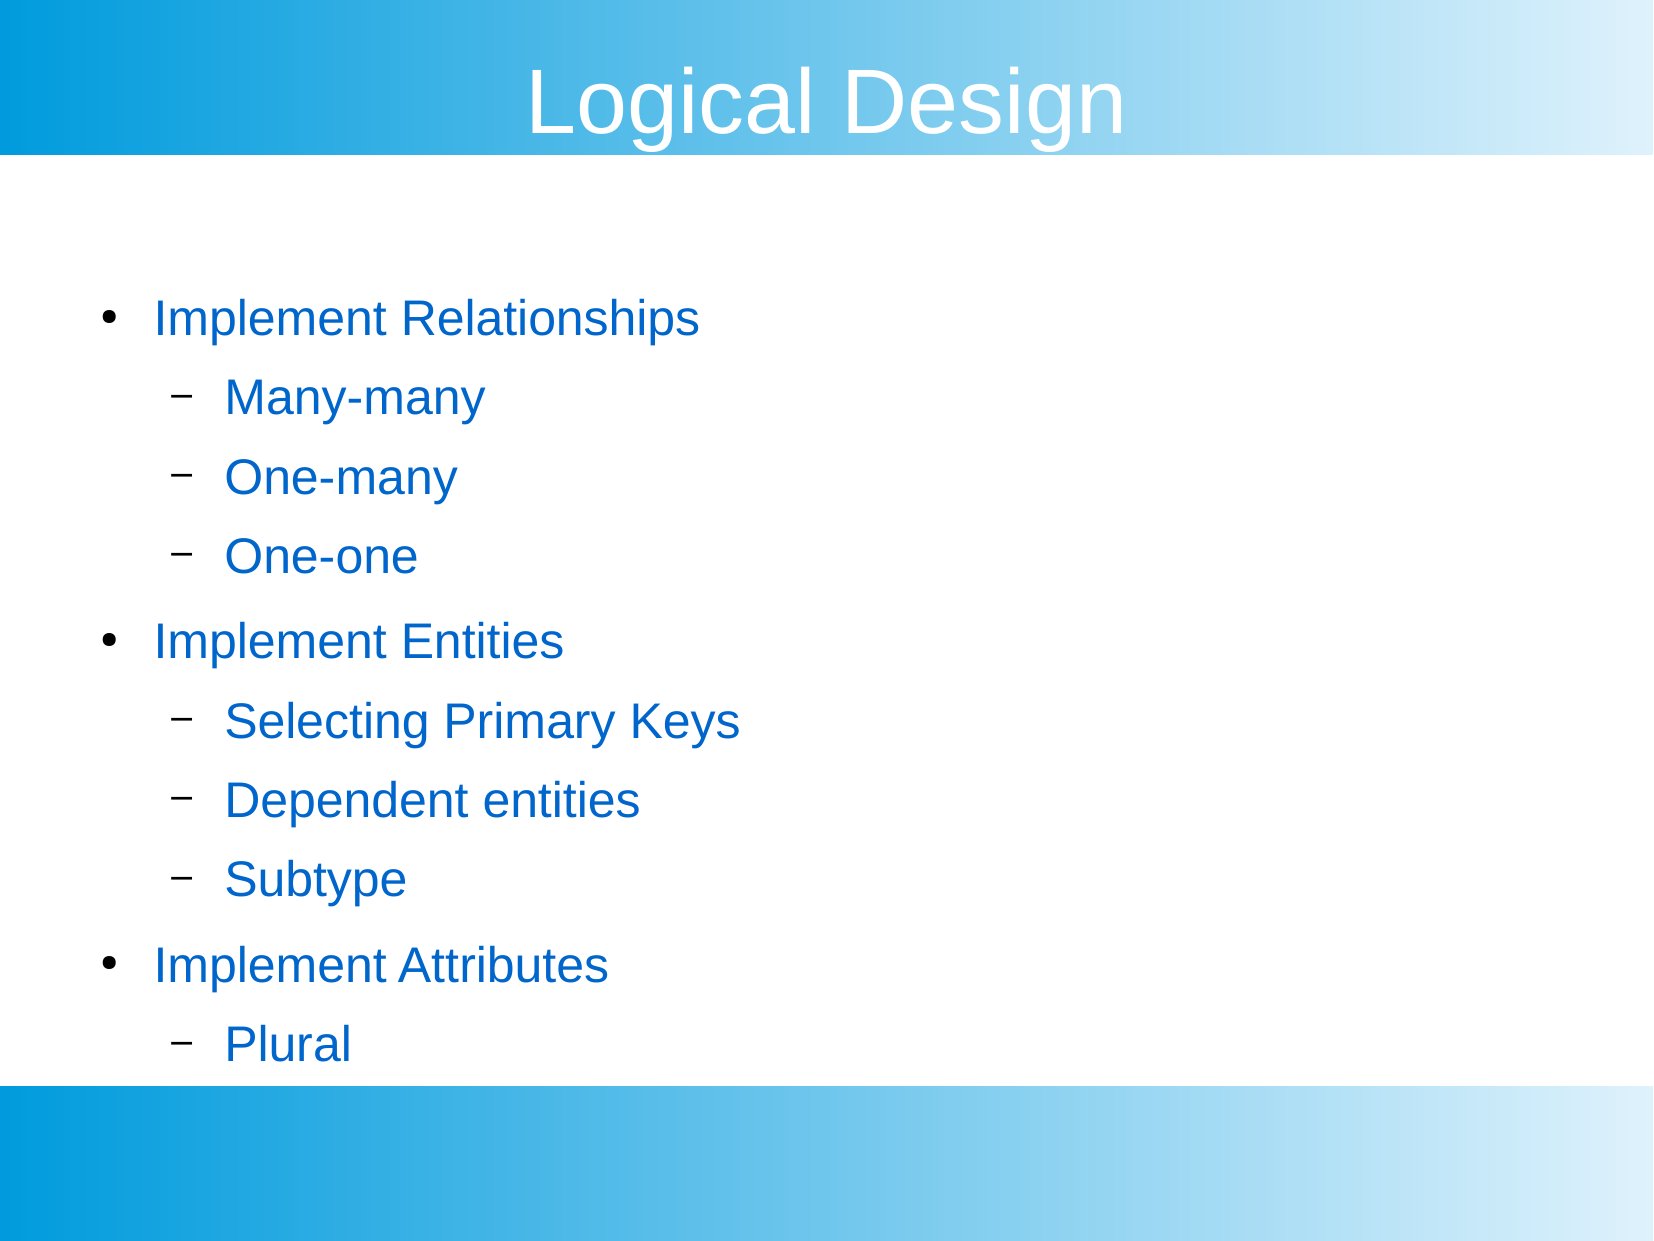

# Logical Design
Implement Relationships
Many-many
One-many
One-one
Implement Entities
Selecting Primary Keys
Dependent entities
Subtype
Implement Attributes
Plural